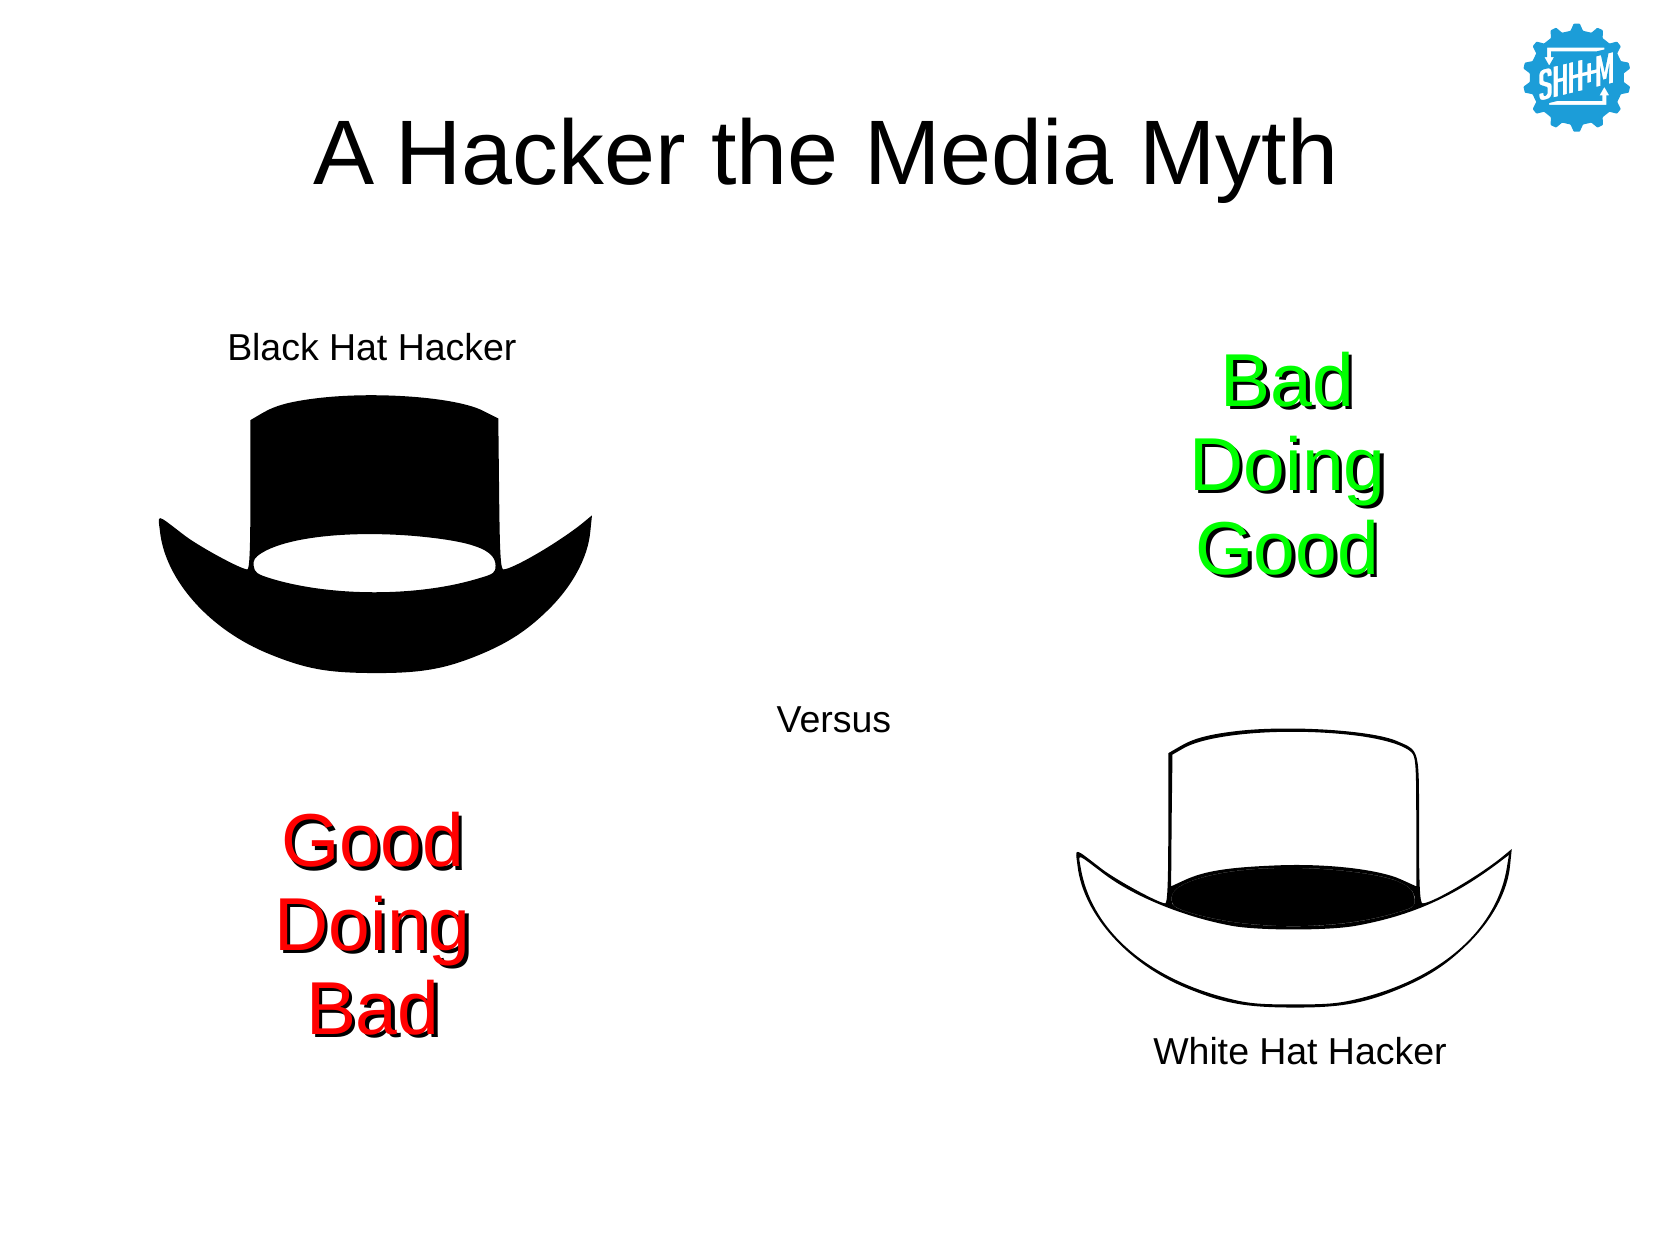

# A Hacker the Media Myth
Black Hat Hacker
Bad
Doing
Good
Versus
Good
Doing
Bad
White Hat Hacker